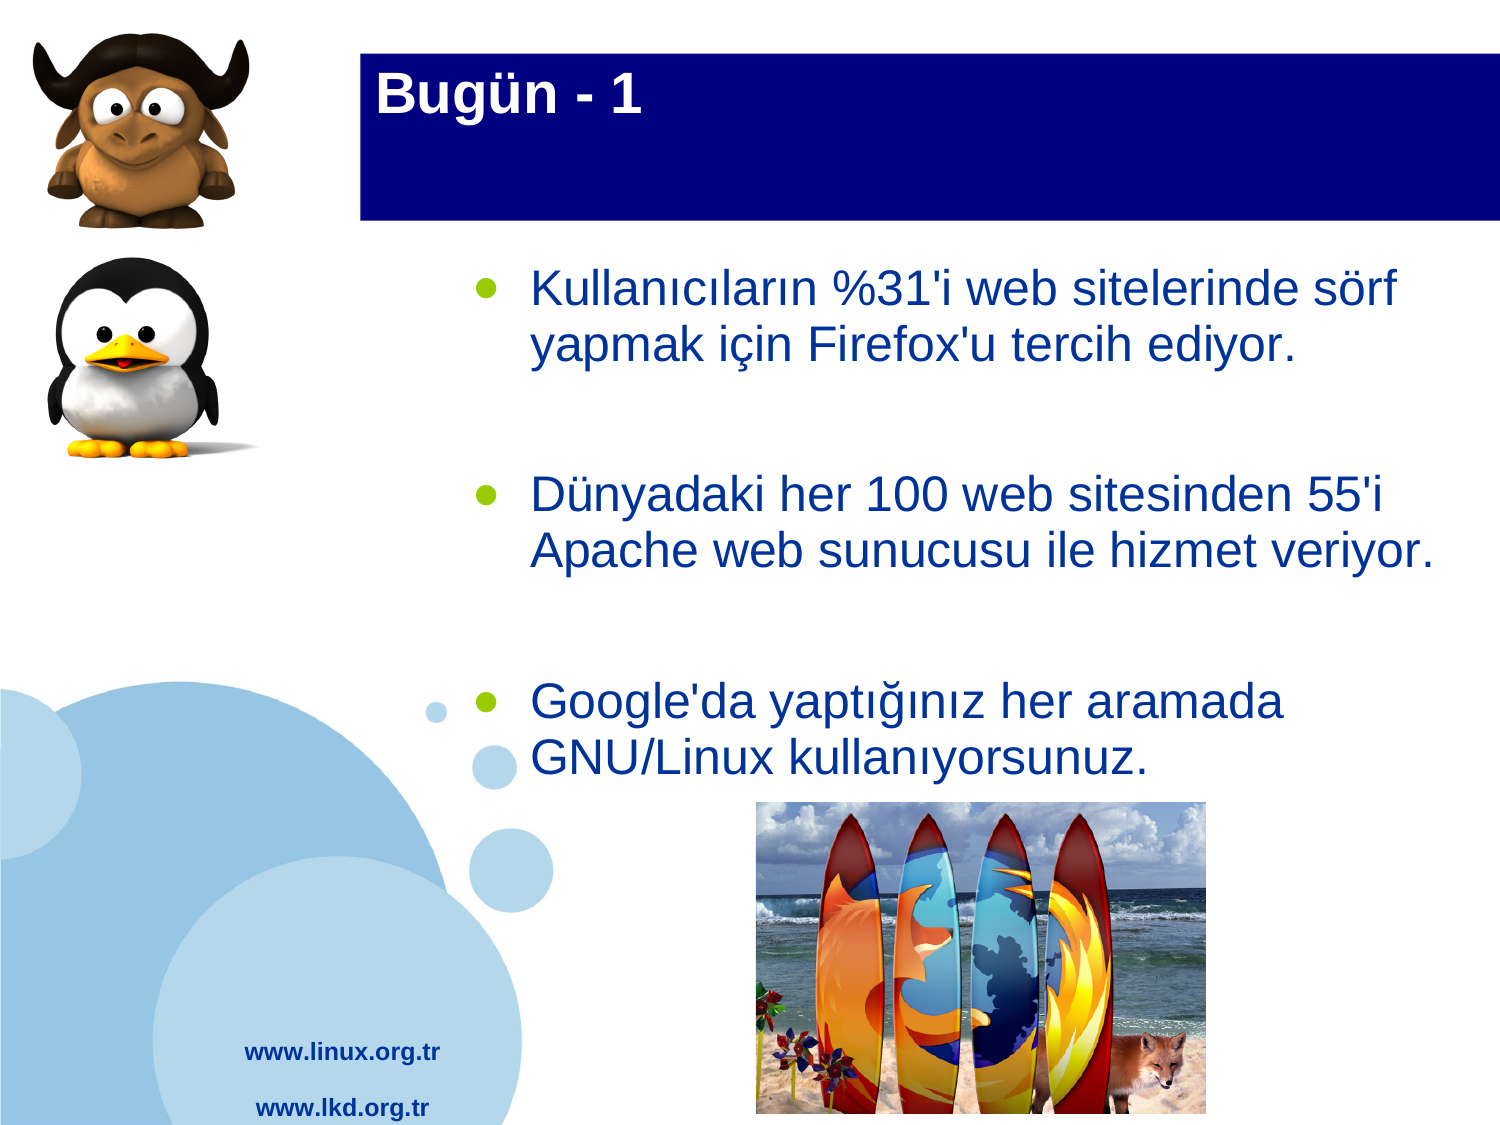

# Bugün - 1
Kullanıcıların %31'i web sitelerinde sörf yapmak için Firefox'u tercih ediyor.
Dünyadaki her 100 web sitesinden 55'i Apache web sunucusu ile hizmet veriyor.
Google'da yaptığınız her aramada GNU/Linux kullanıyorsunuz.